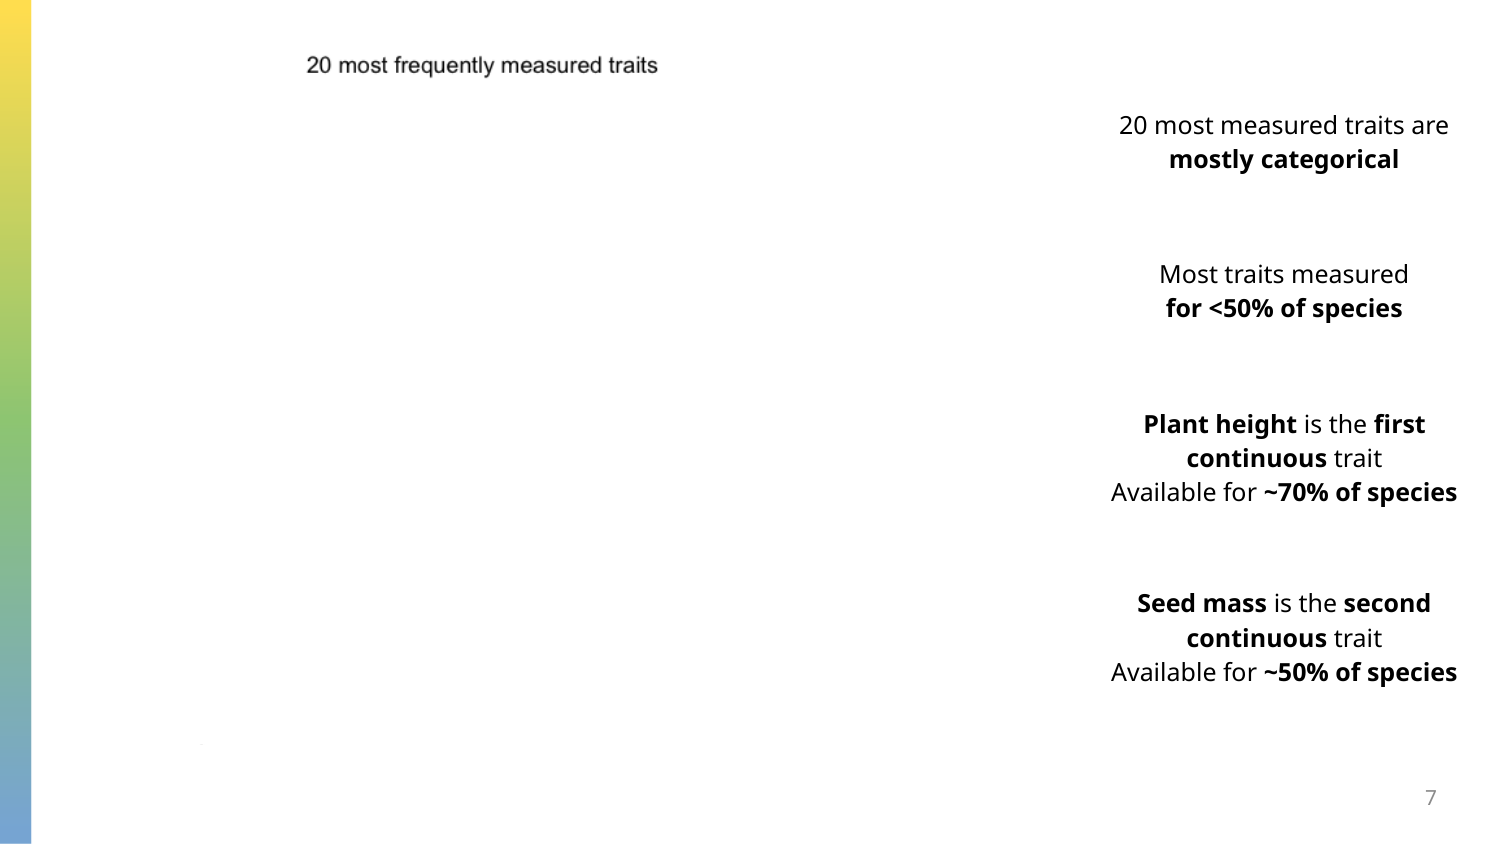

20 most measured traits are mostly categorical
Most traits measured
for <50% of species
Plant height is the first continuous trait
Available for ~70% of species
Seed mass is the second continuous trait
Available for ~50% of species